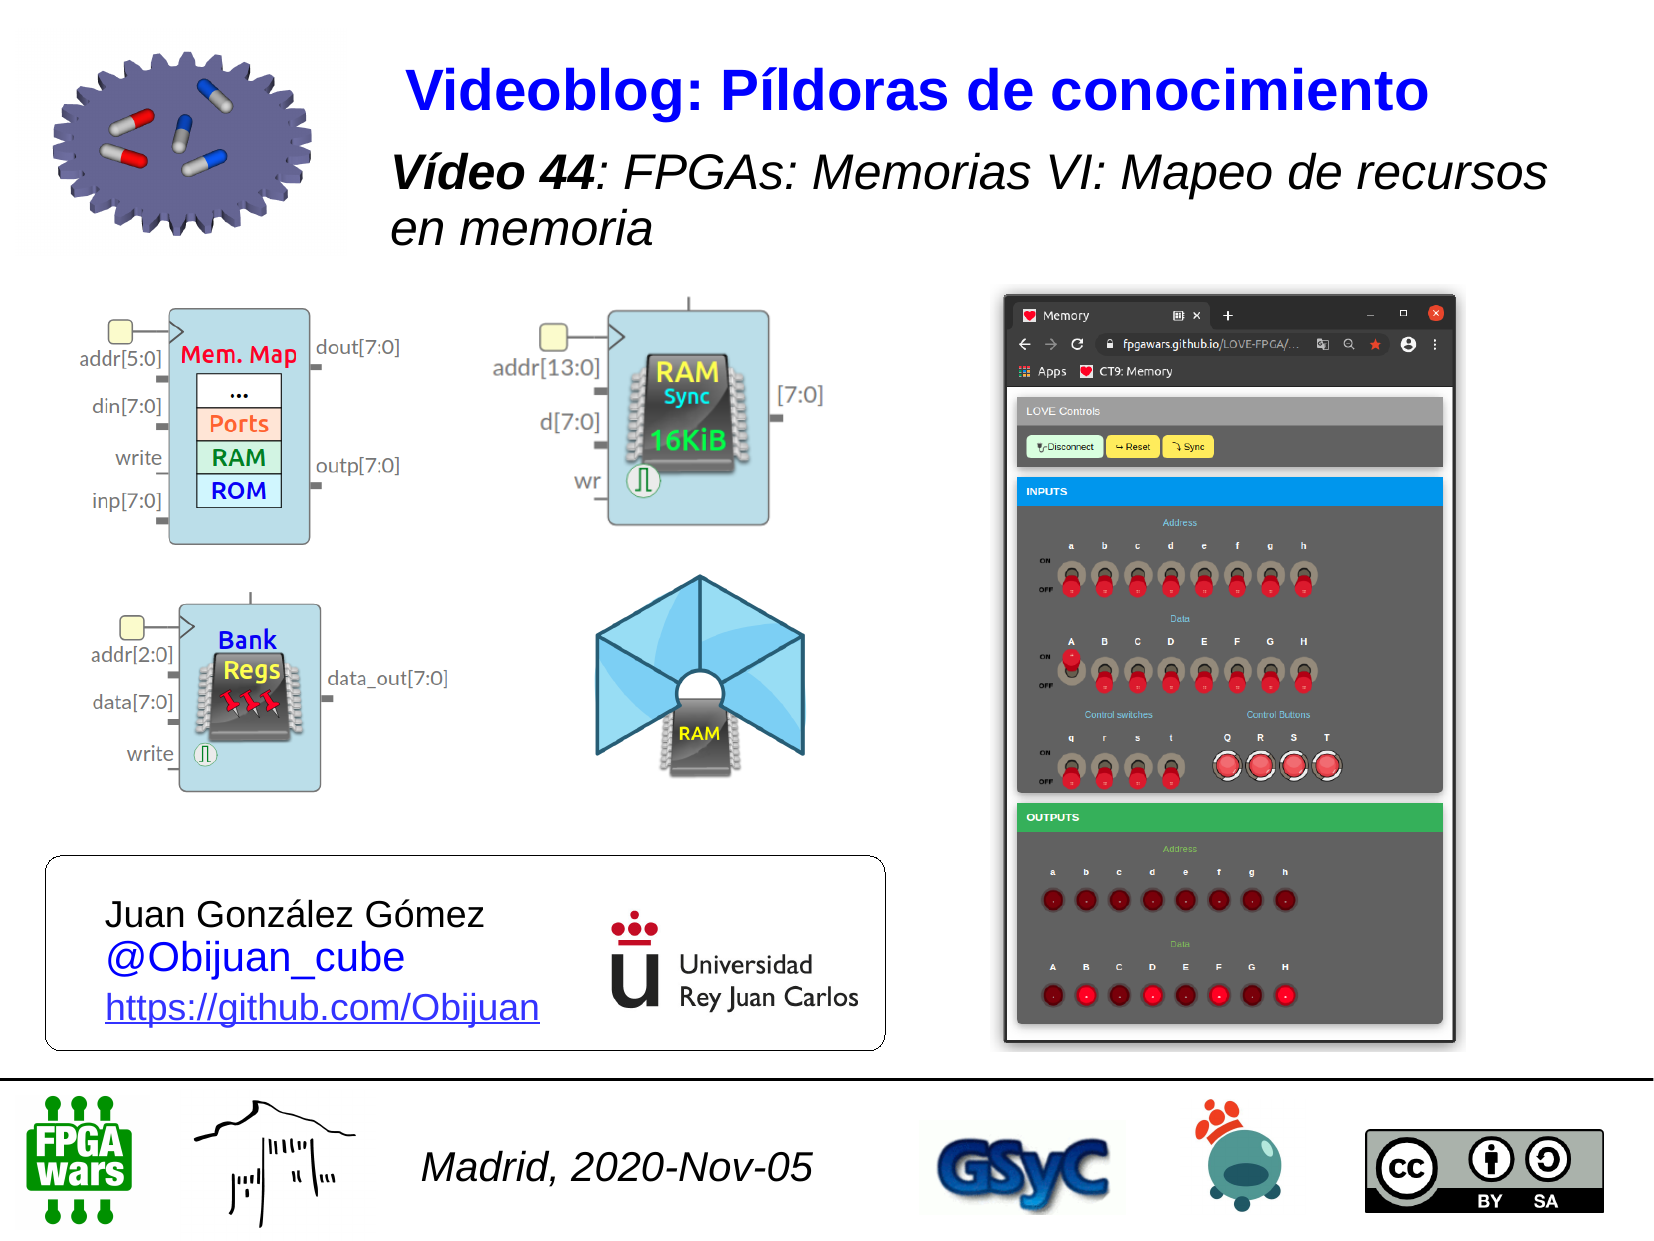

# Videoblog: Píldoras de conocimiento
Vídeo 44: FPGAs: Memorias VI: Mapeo de recursos en memoria
Juan González Gómez
@Obijuan_cube
https://github.com/Obijuan
Madrid, 2020-Nov-05